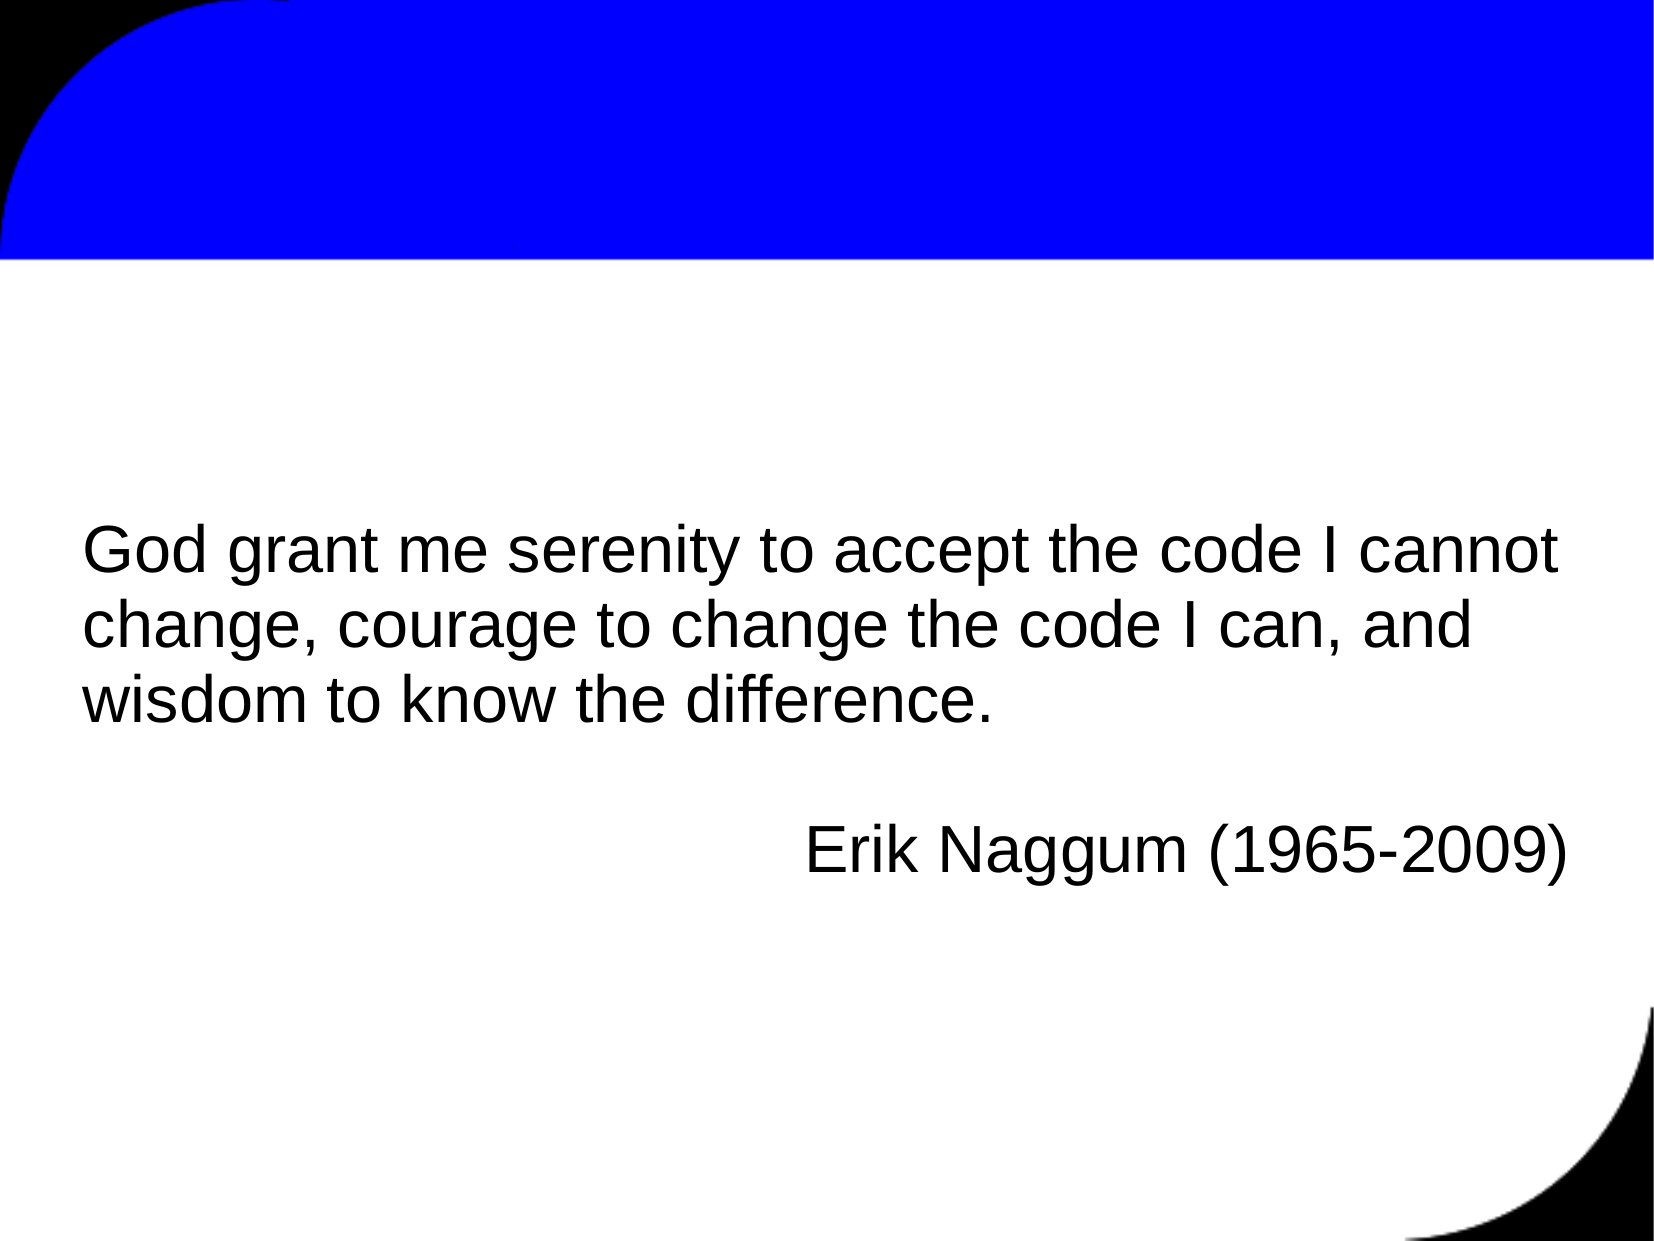

# God grant me serenity to accept the code I cannot change, courage to change the code I can, and wisdom to know the difference.
Erik Naggum (1965-2009)